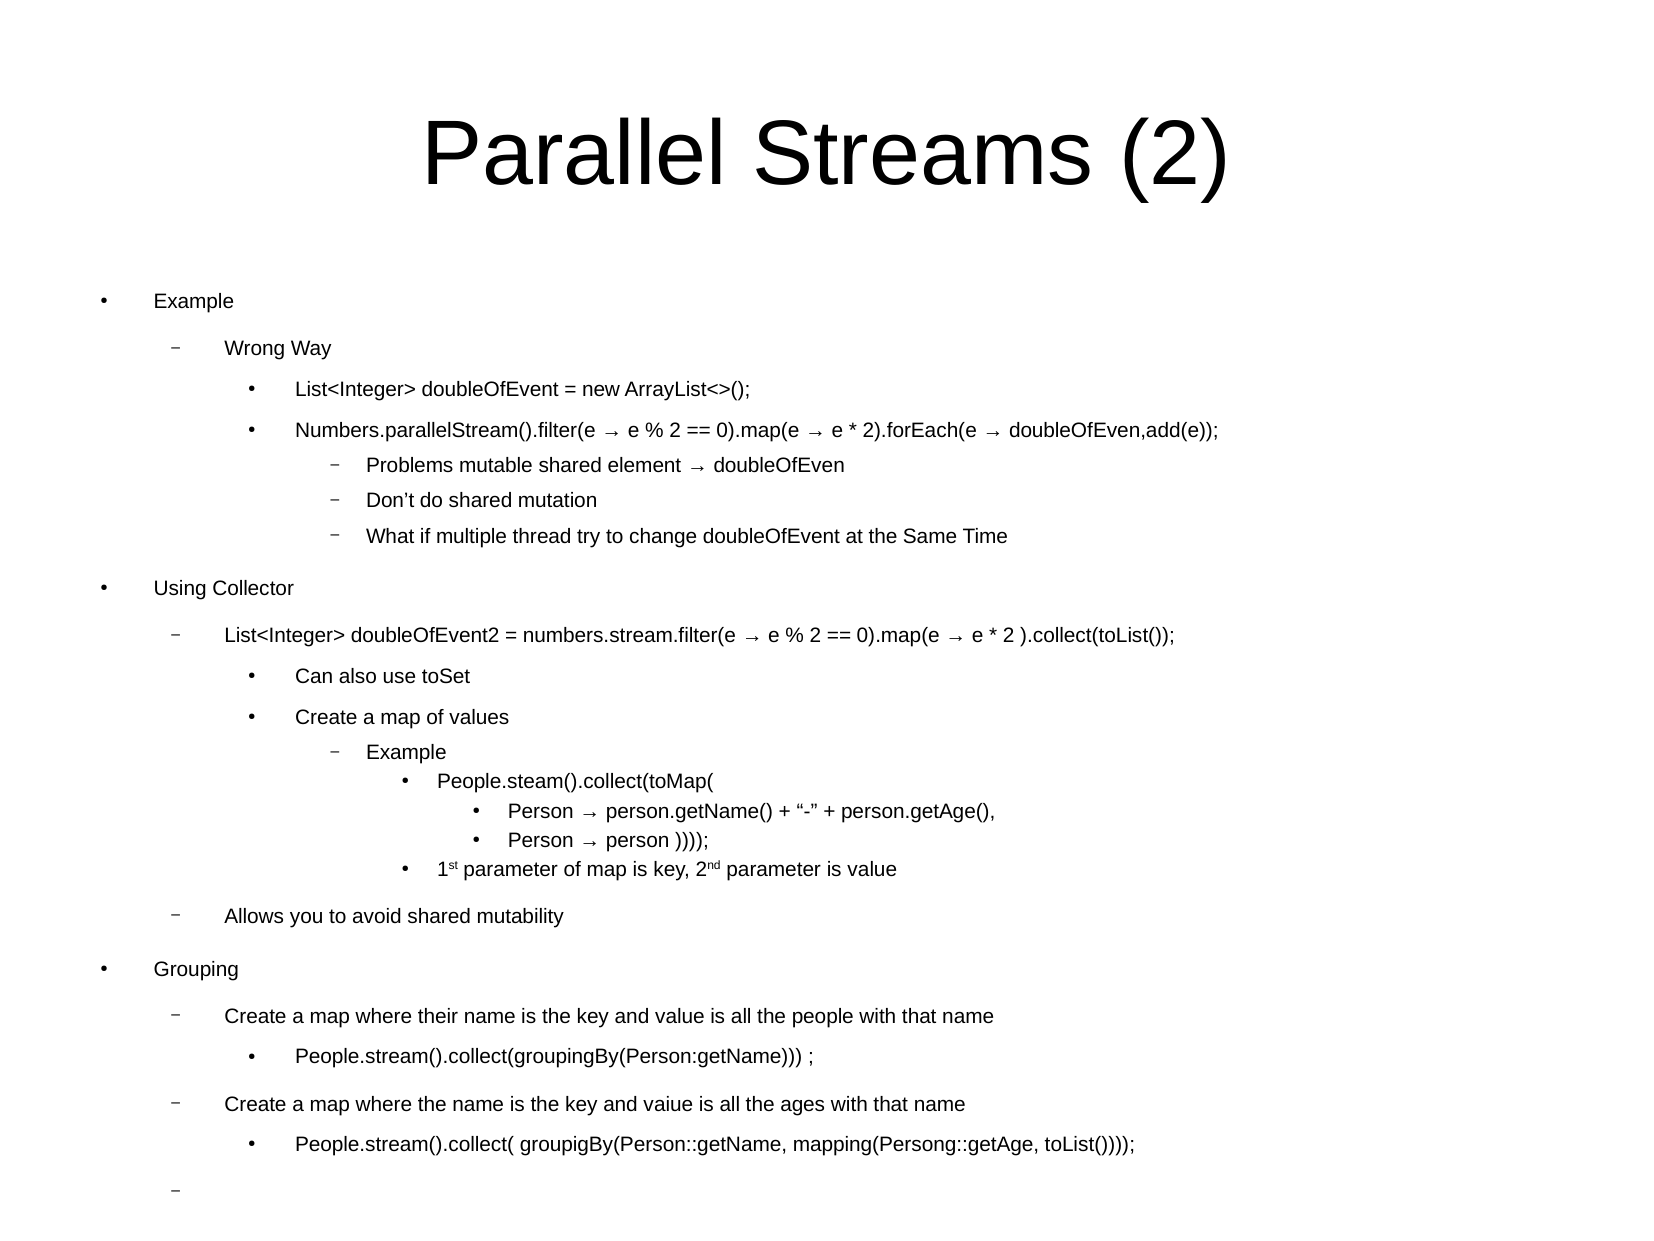

# Parallel Streams (2)
Example
Wrong Way
List<Integer> doubleOfEvent = new ArrayList<>();
Numbers.parallelStream().filter(e → e % 2 == 0).map(e → e * 2).forEach(e → doubleOfEven,add(e));
Problems mutable shared element → doubleOfEven
Don’t do shared mutation
What if multiple thread try to change doubleOfEvent at the Same Time
Using Collector
List<Integer> doubleOfEvent2 = numbers.stream.filter(e → e % 2 == 0).map(e → e * 2 ).collect(toList());
Can also use toSet
Create a map of values
Example
People.steam().collect(toMap(
Person → person.getName() + “-” + person.getAge(),
Person → person ))));
1st parameter of map is key, 2nd parameter is value
Allows you to avoid shared mutability
Grouping
Create a map where their name is the key and value is all the people with that name
People.stream().collect(groupingBy(Person:getName))) ;
Create a map where the name is the key and vaiue is all the ages with that name
People.stream().collect( groupigBy(Person::getName, mapping(Persong::getAge, toList())));